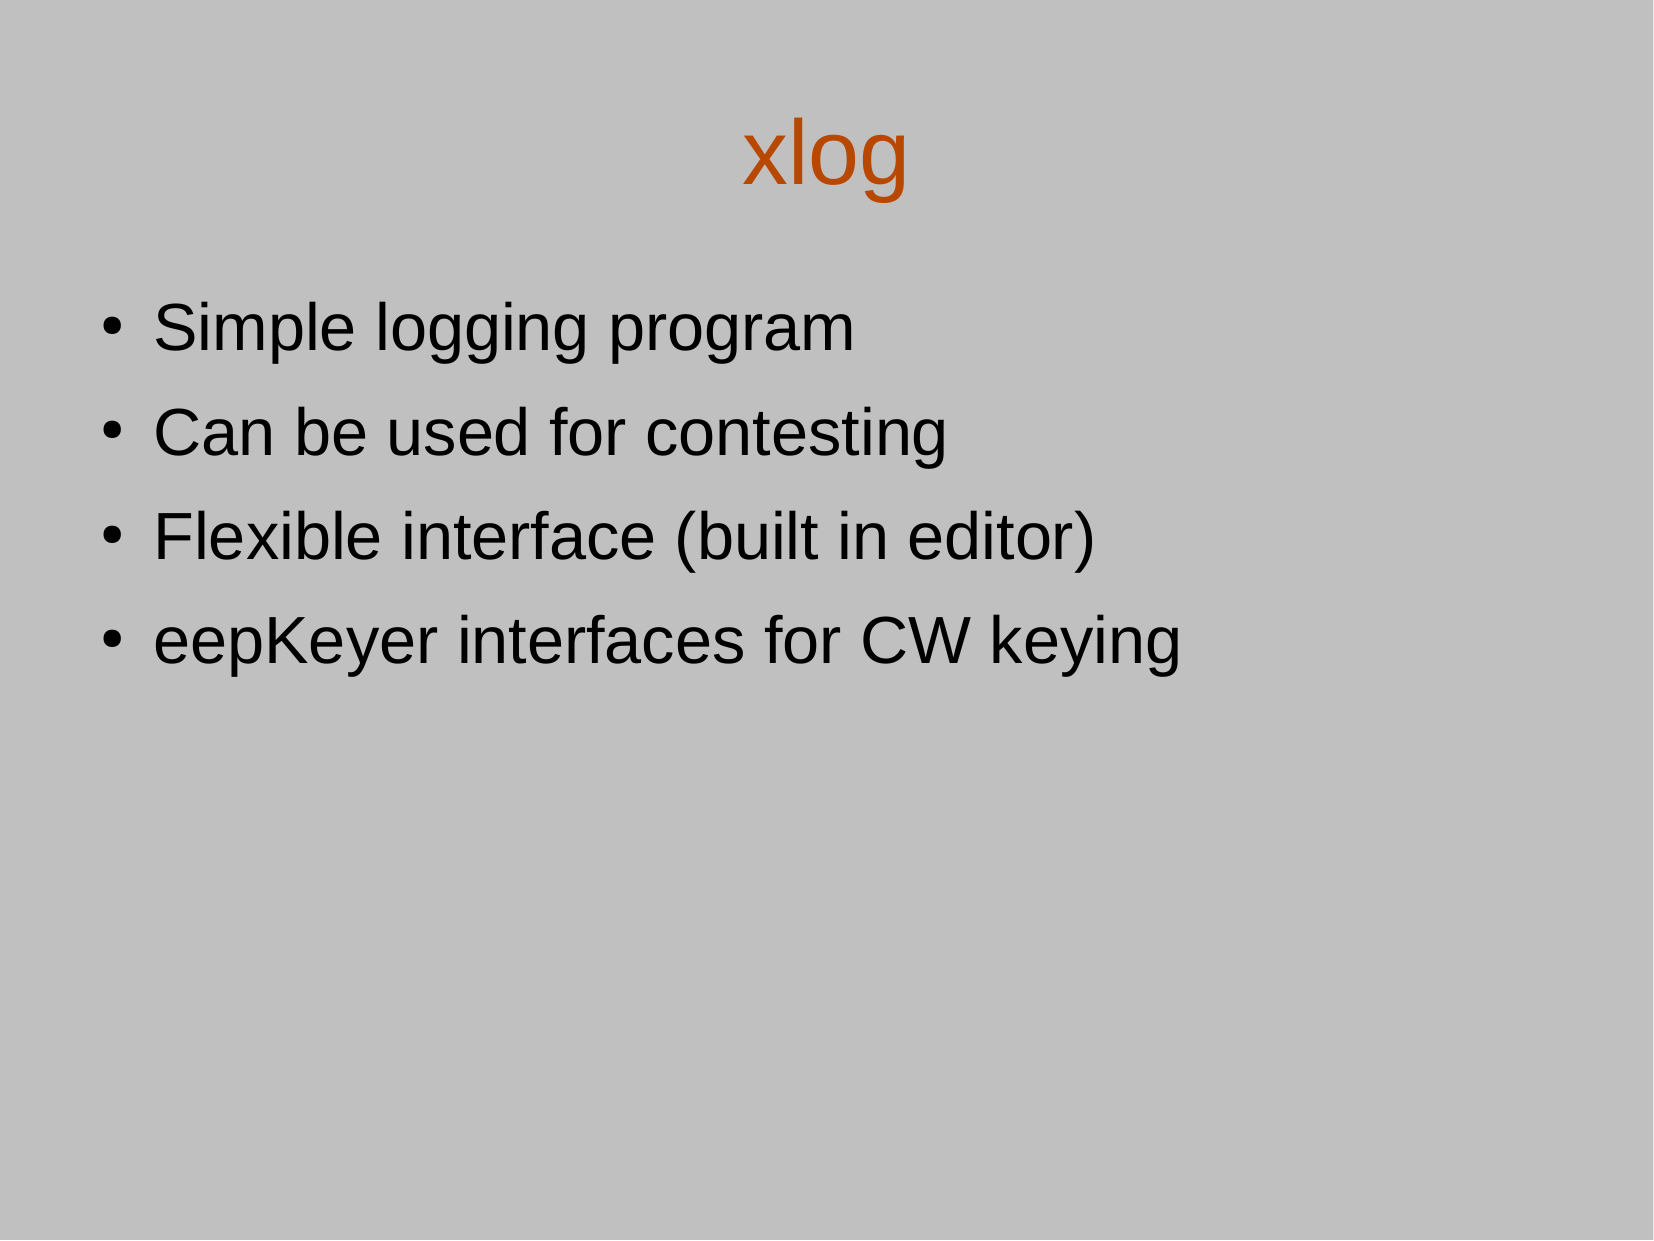

# xlog
Simple logging program
Can be used for contesting
Flexible interface (built in editor)
eepKeyer interfaces for CW keying